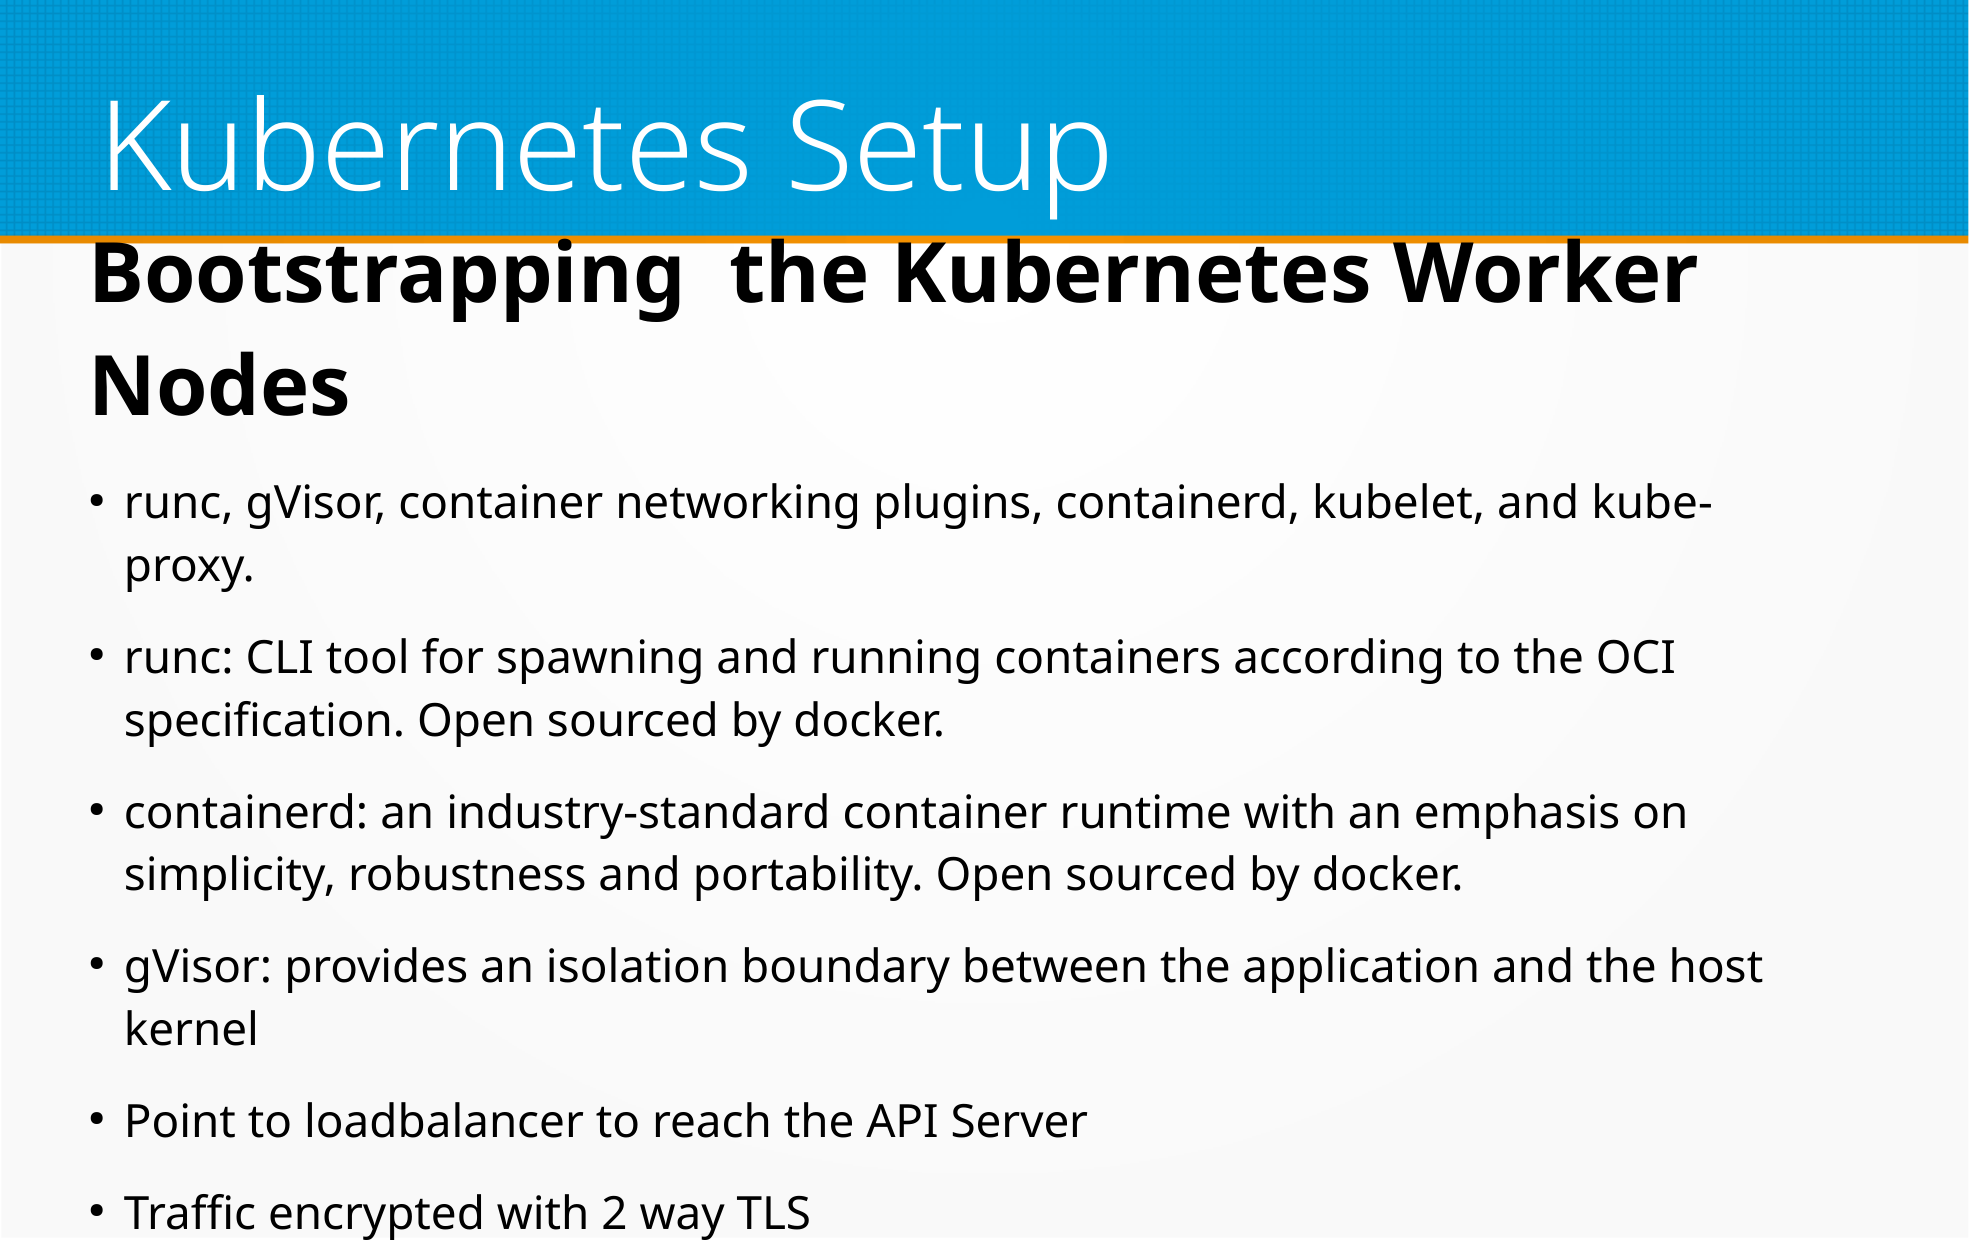

# Kubernetes Setup
Bootstrapping the Kubernetes Worker Nodes
runc, gVisor, container networking plugins, containerd, kubelet, and kube-proxy.
runc: CLI tool for spawning and running containers according to the OCI specification. Open sourced by docker.
containerd: an industry-standard container runtime with an emphasis on simplicity, robustness and portability. Open sourced by docker.
gVisor: provides an isolation boundary between the application and the host kernel
Point to loadbalancer to reach the API Server
Traffic encrypted with 2 way TLS